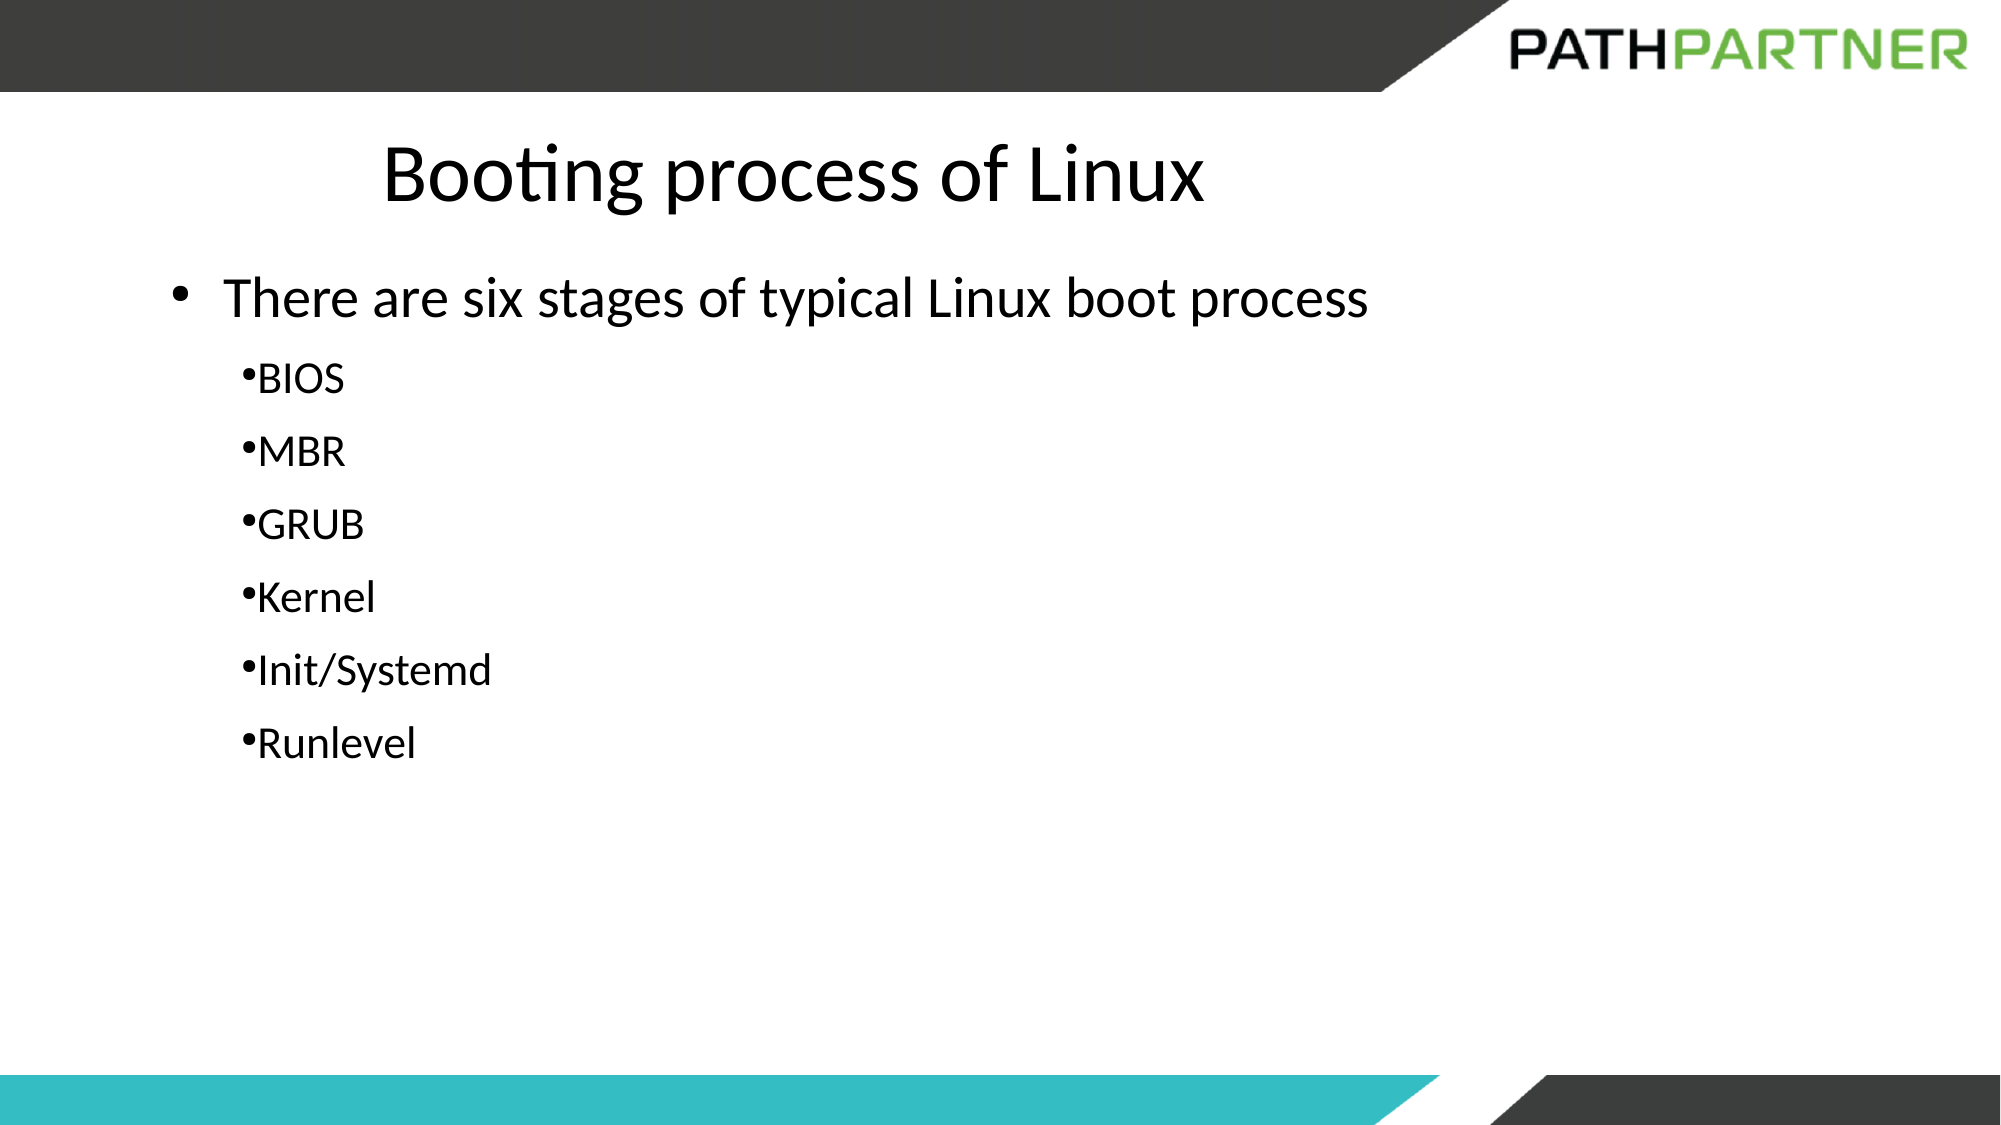

# Booting process of Linux
There are six stages of typical Linux boot process
BIOS
MBR
GRUB
Kernel
Init/Systemd
Runlevel